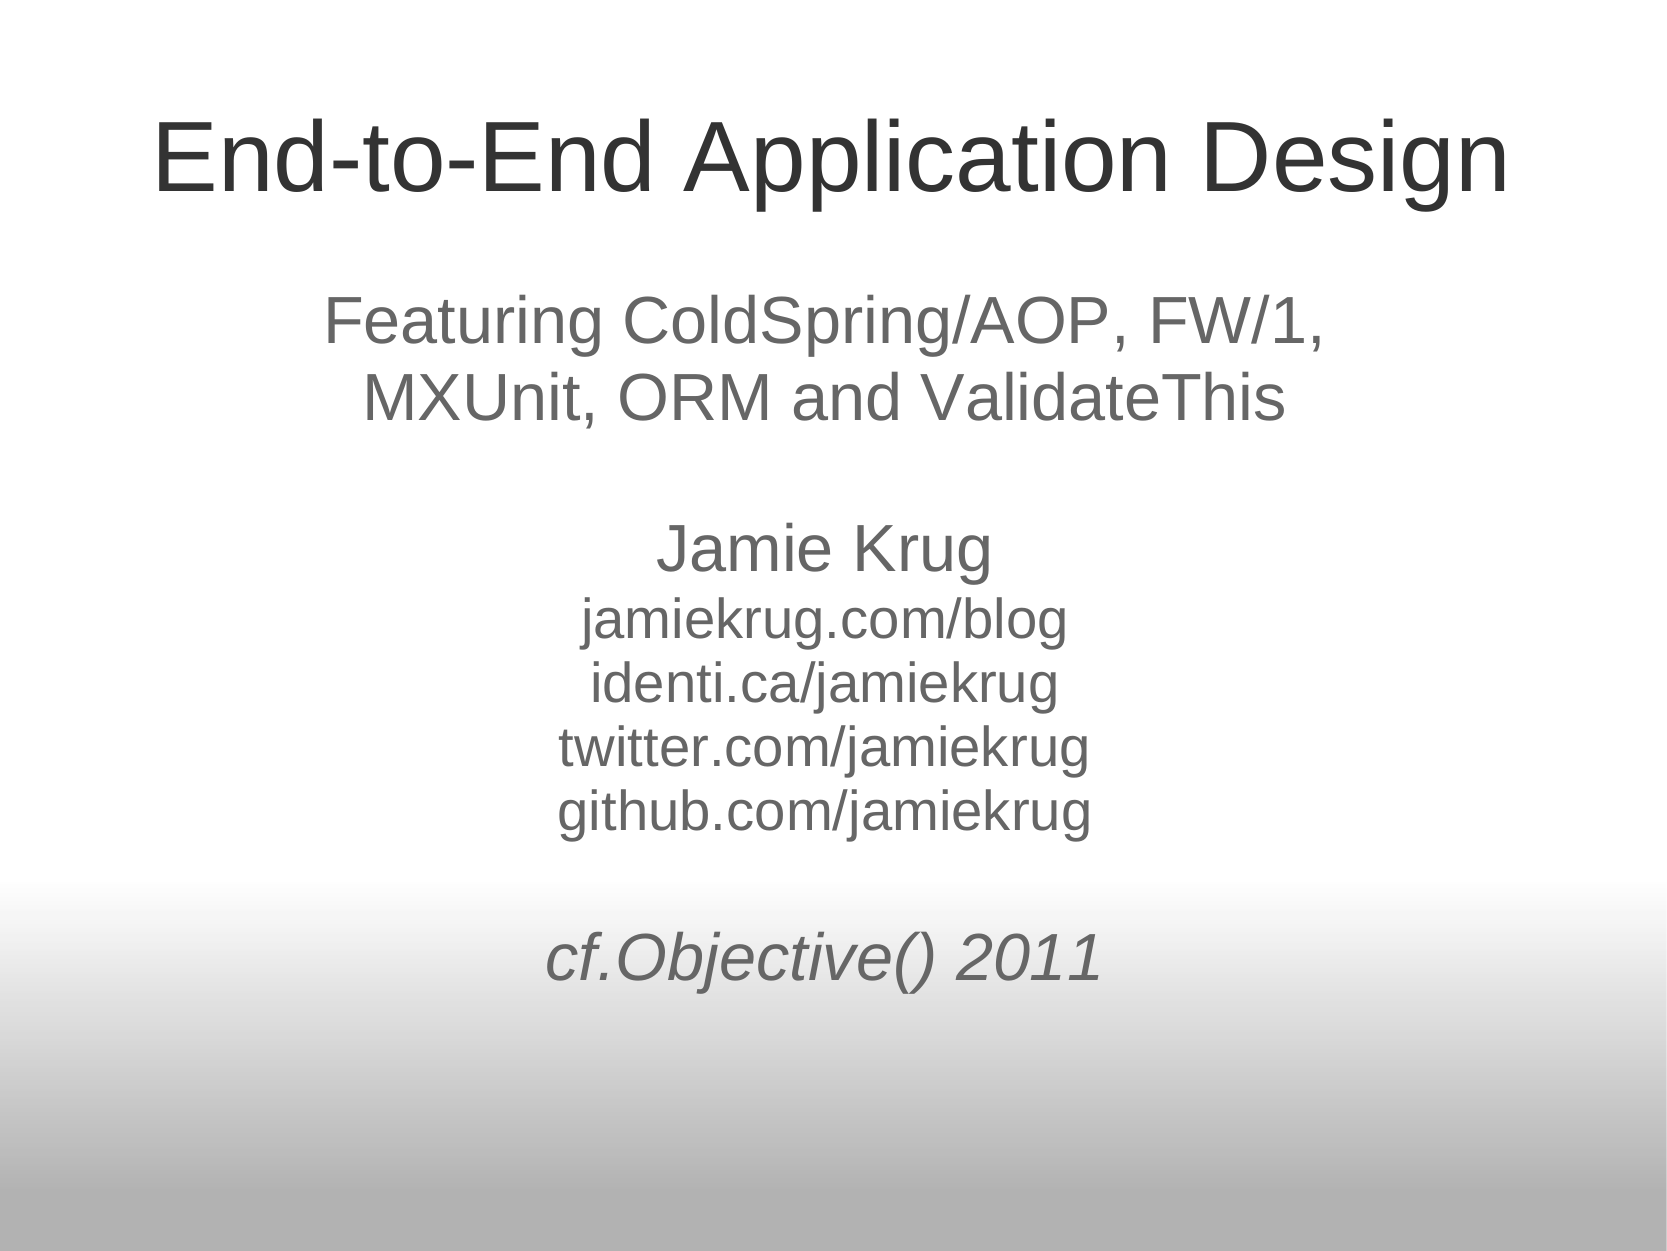

# End-to-End Application Design
Featuring ColdSpring/AOP, FW/1,
MXUnit, ORM and ValidateThis
Jamie Krug
jamiekrug.com/blog
identi.ca/jamiekrug
twitter.com/jamiekrug
github.com/jamiekrug
cf.Objective() 2011